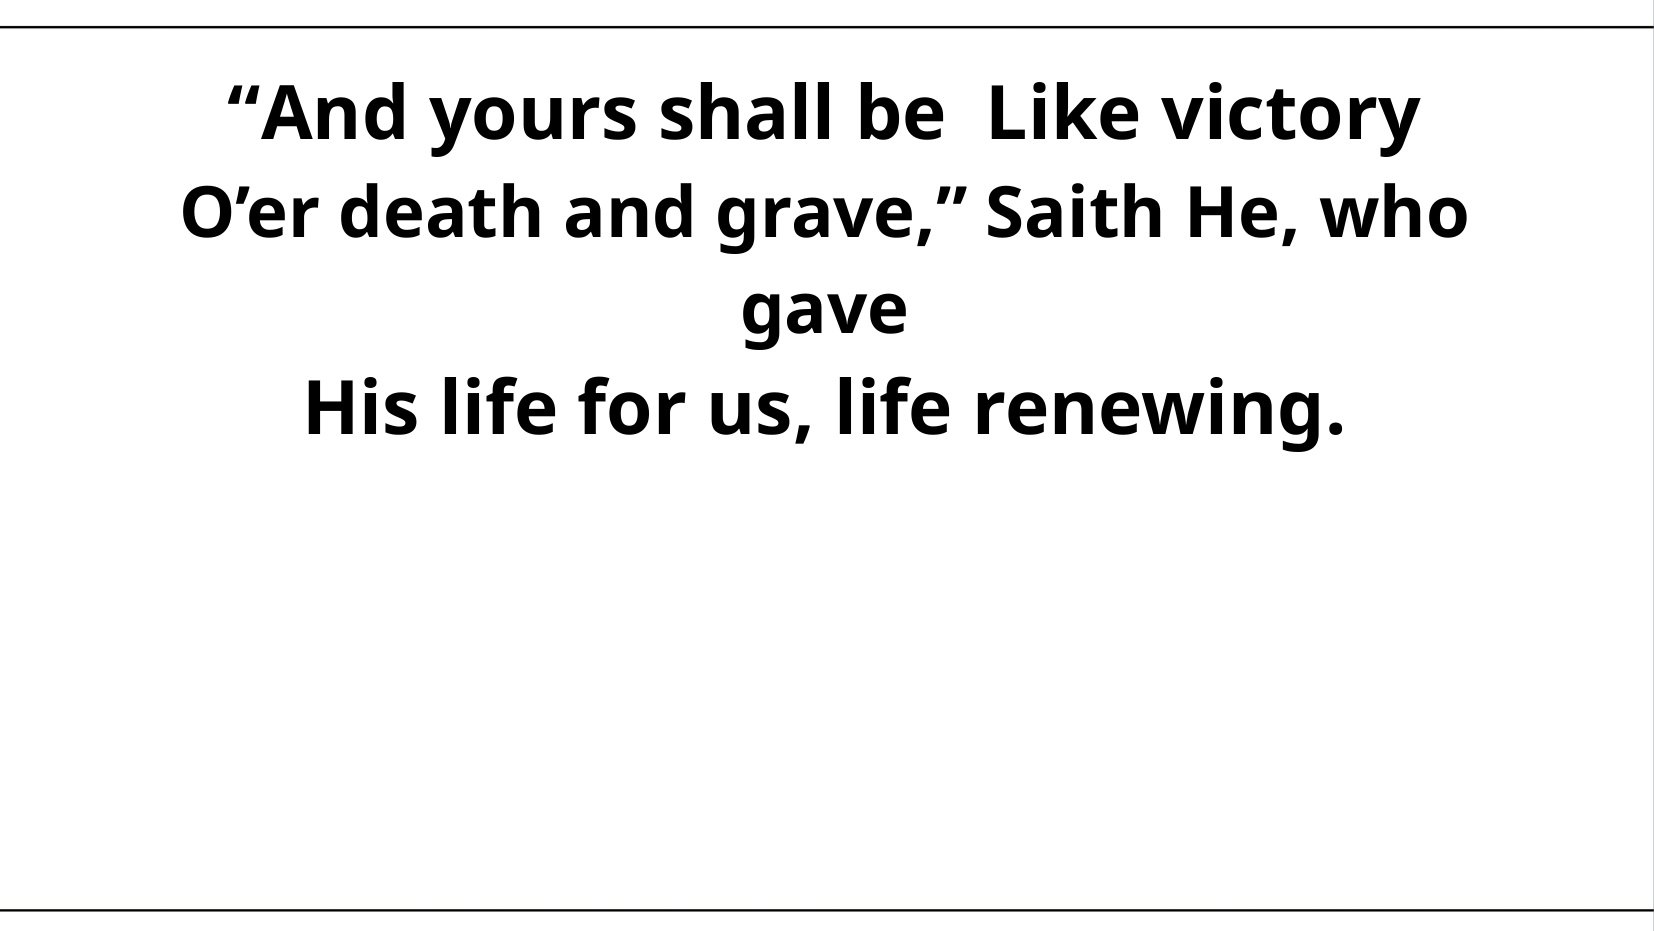

“And yours shall be Like victory
O’er death and grave,” Saith He, who gave
His life for us, life renewing.